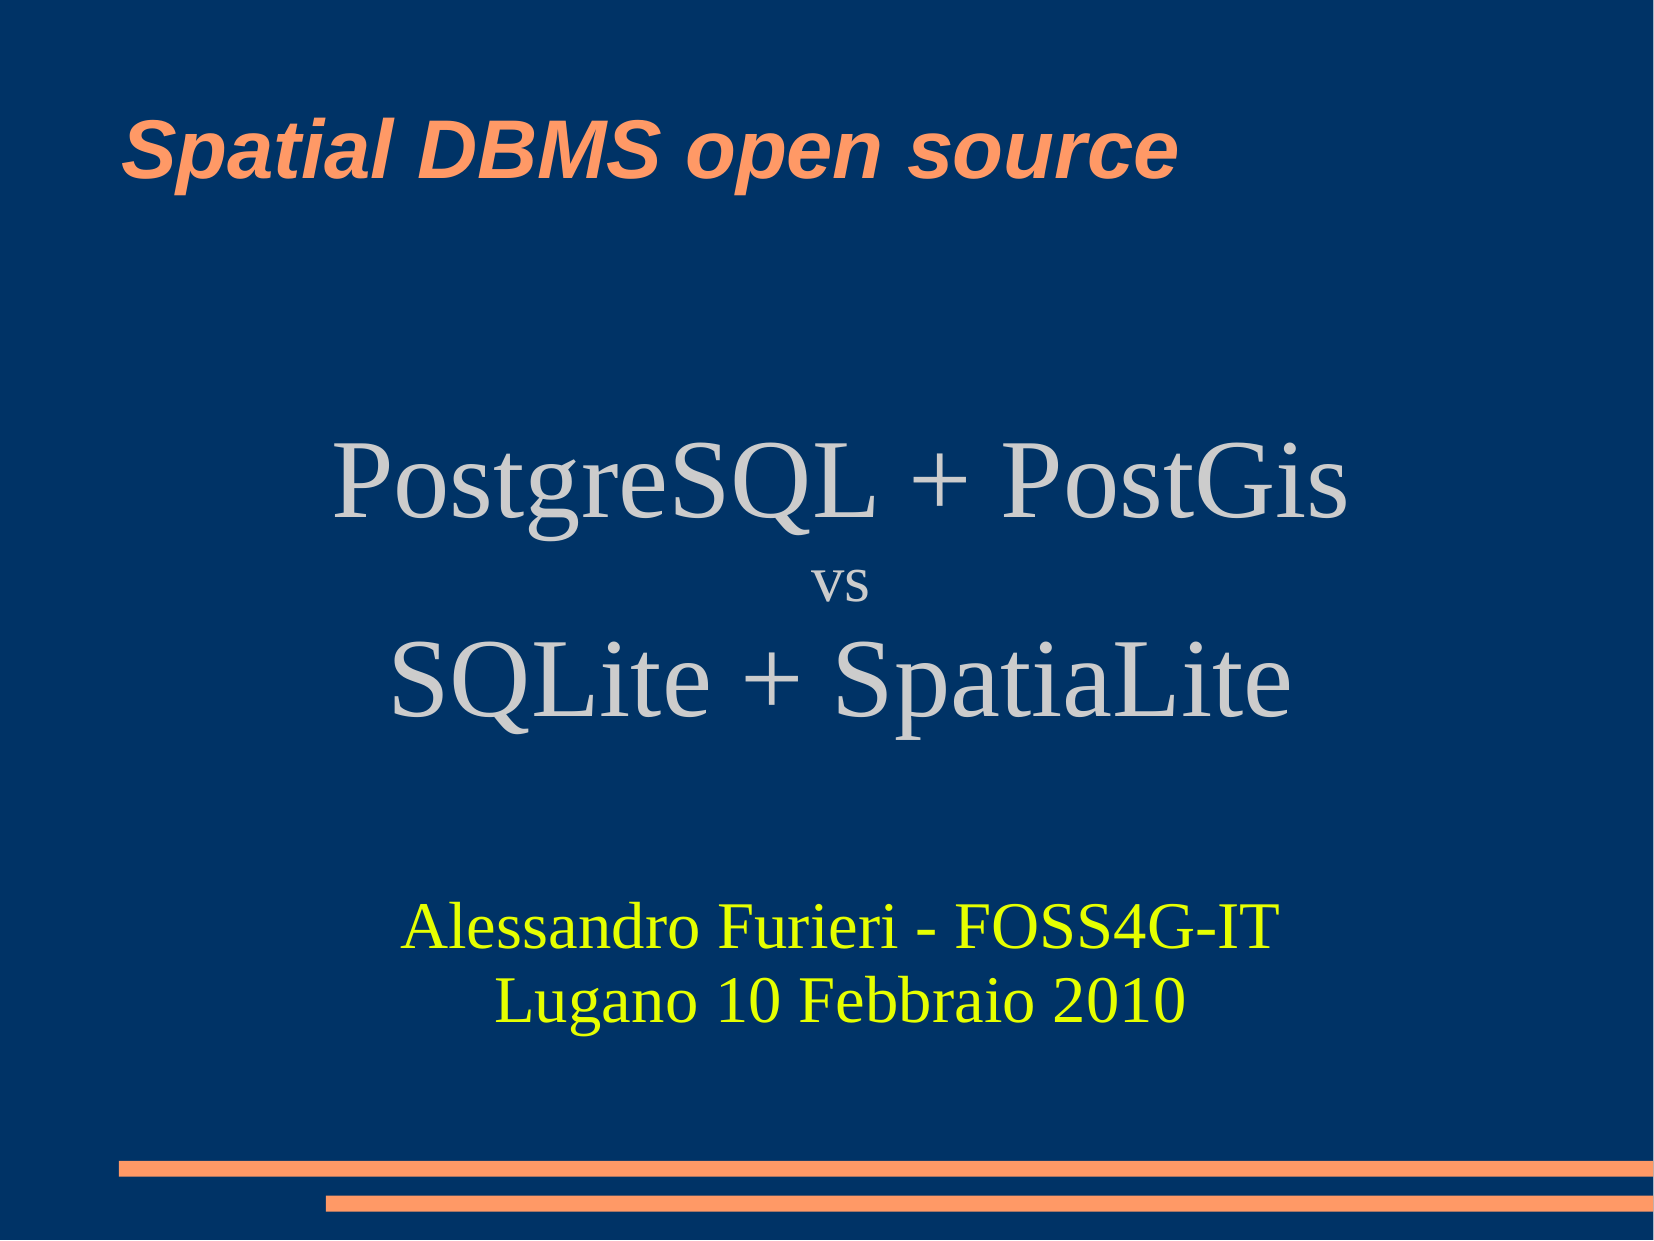

# Spatial DBMS open source
PostgreSQL + PostGis
vs
SQLite + SpatiaLite
Alessandro Furieri - FOSS4G-IT
Lugano 10 Febbraio 2010